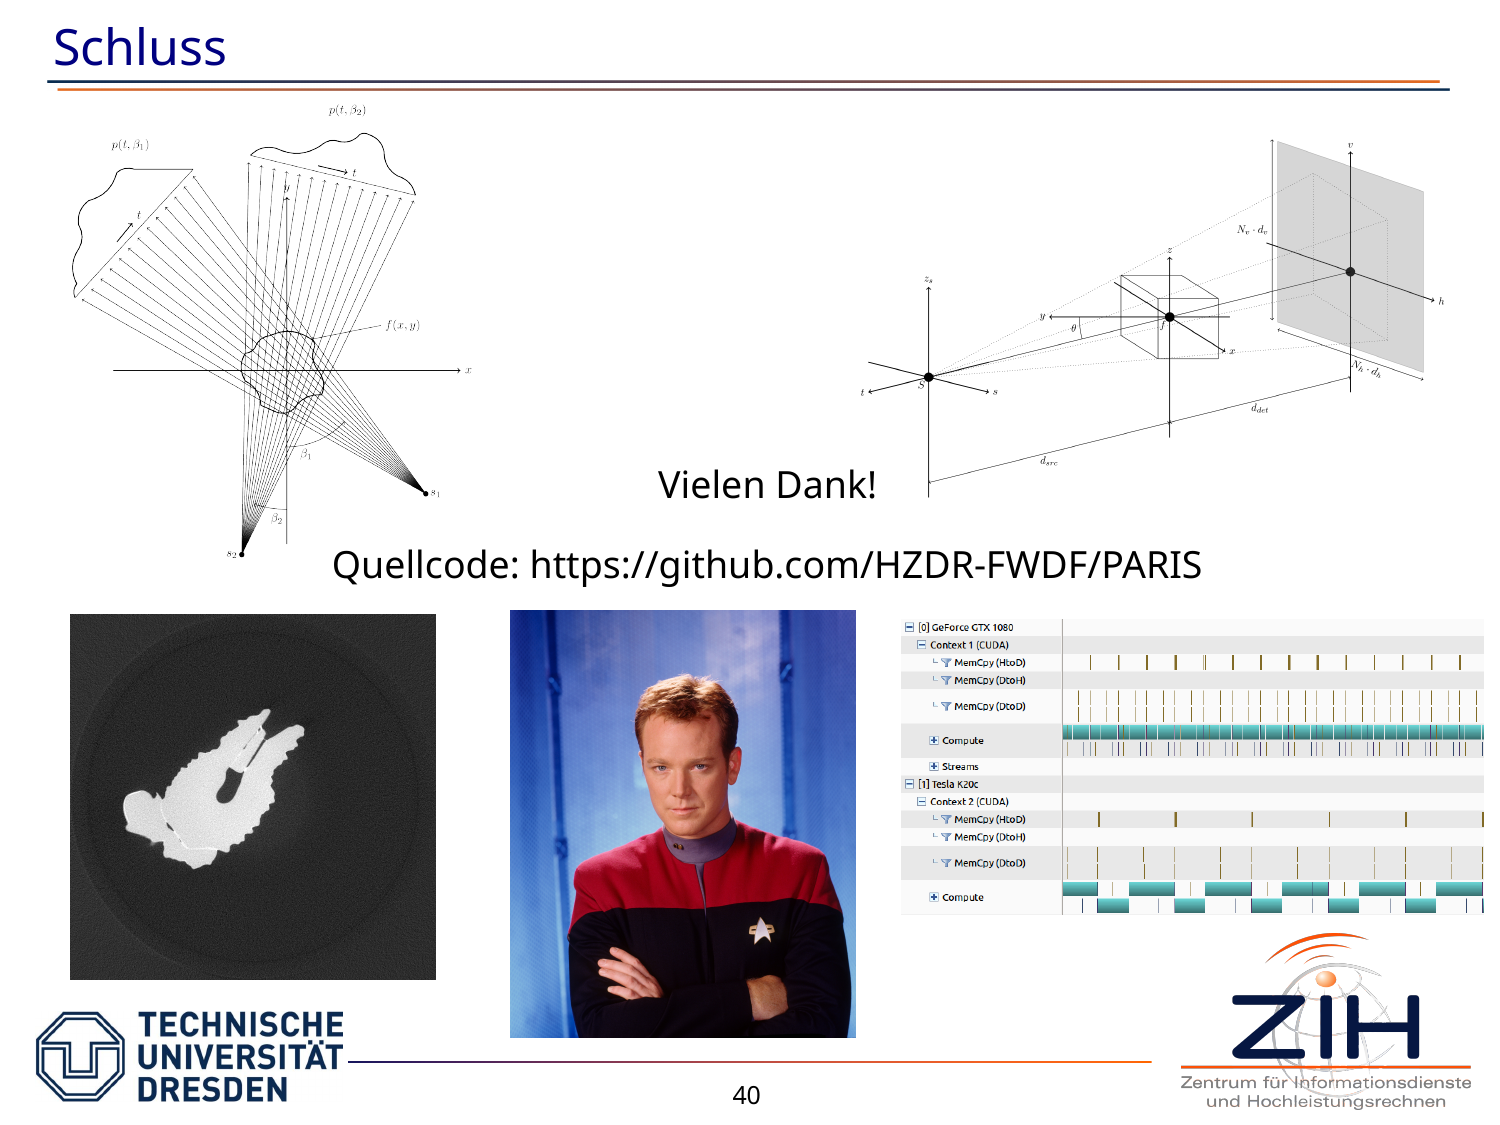

# Schluss
Vielen Dank!
Quellcode: https://github.com/HZDR-FWDF/PARIS
40